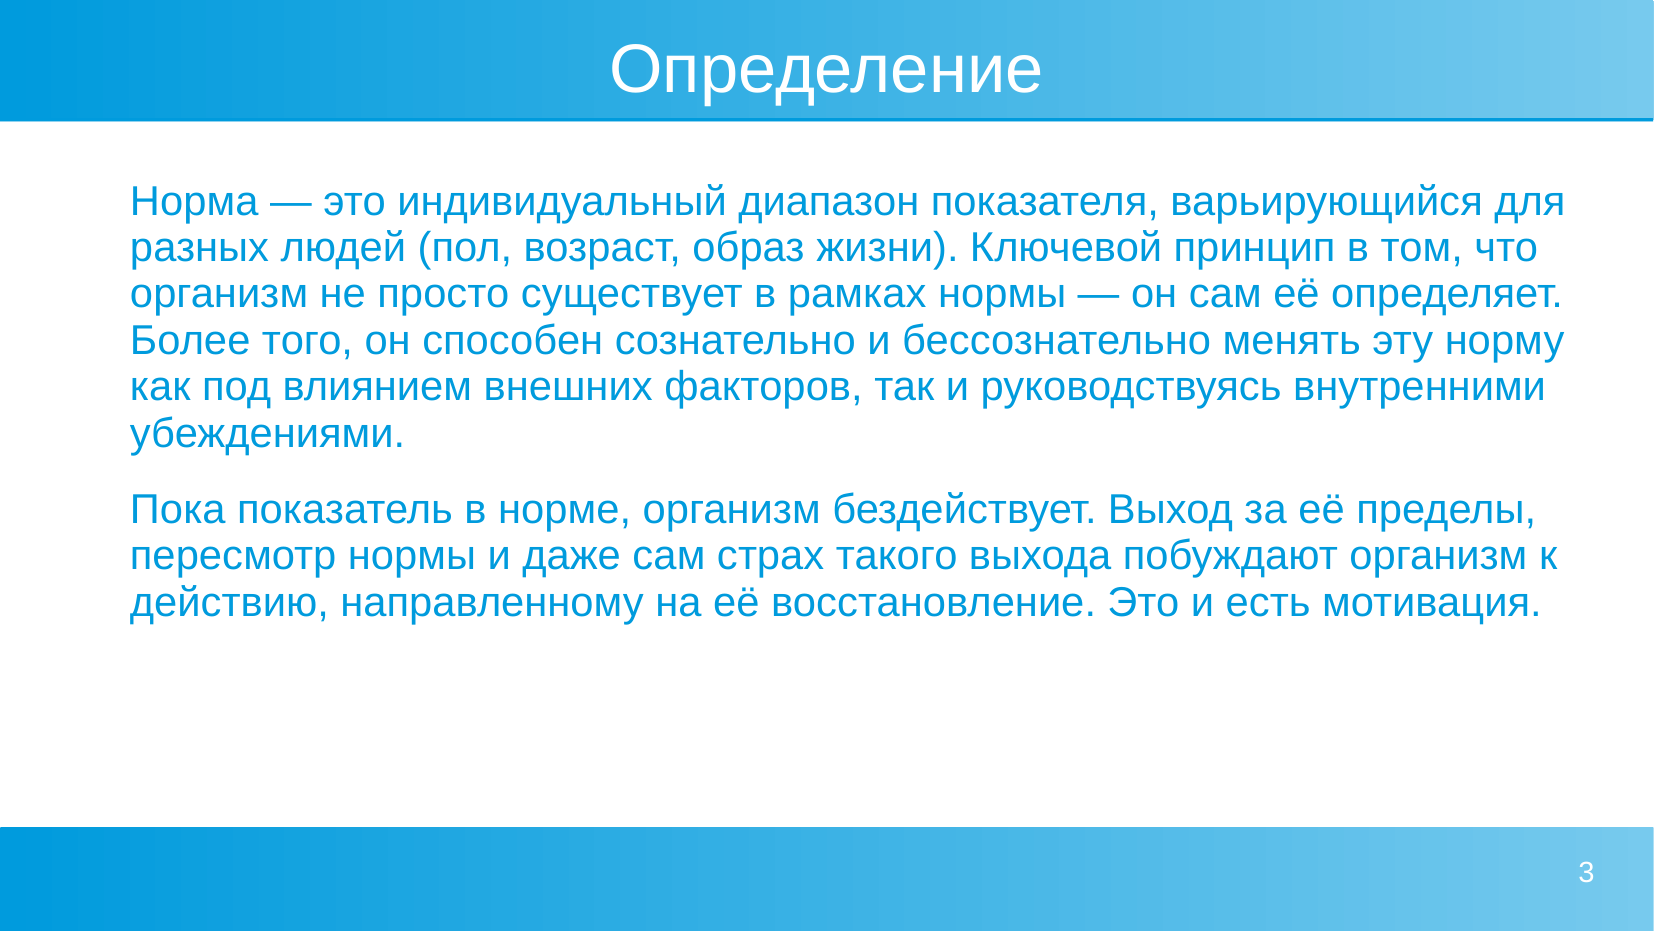

# Определение
Норма — это индивидуальный диапазон показателя, варьирующийся для разных людей (пол, возраст, образ жизни). Ключевой принцип в том, что организм не просто существует в рамках нормы — он сам её определяет. Более того, он способен сознательно и бессознательно менять эту норму как под влиянием внешних факторов, так и руководствуясь внутренними убеждениями.
Пока показатель в норме, организм бездействует. Выход за её пределы, пересмотр нормы и даже сам страх такого выхода побуждают организм к действию, направленному на её восстановление. Это и есть мотивация.
3